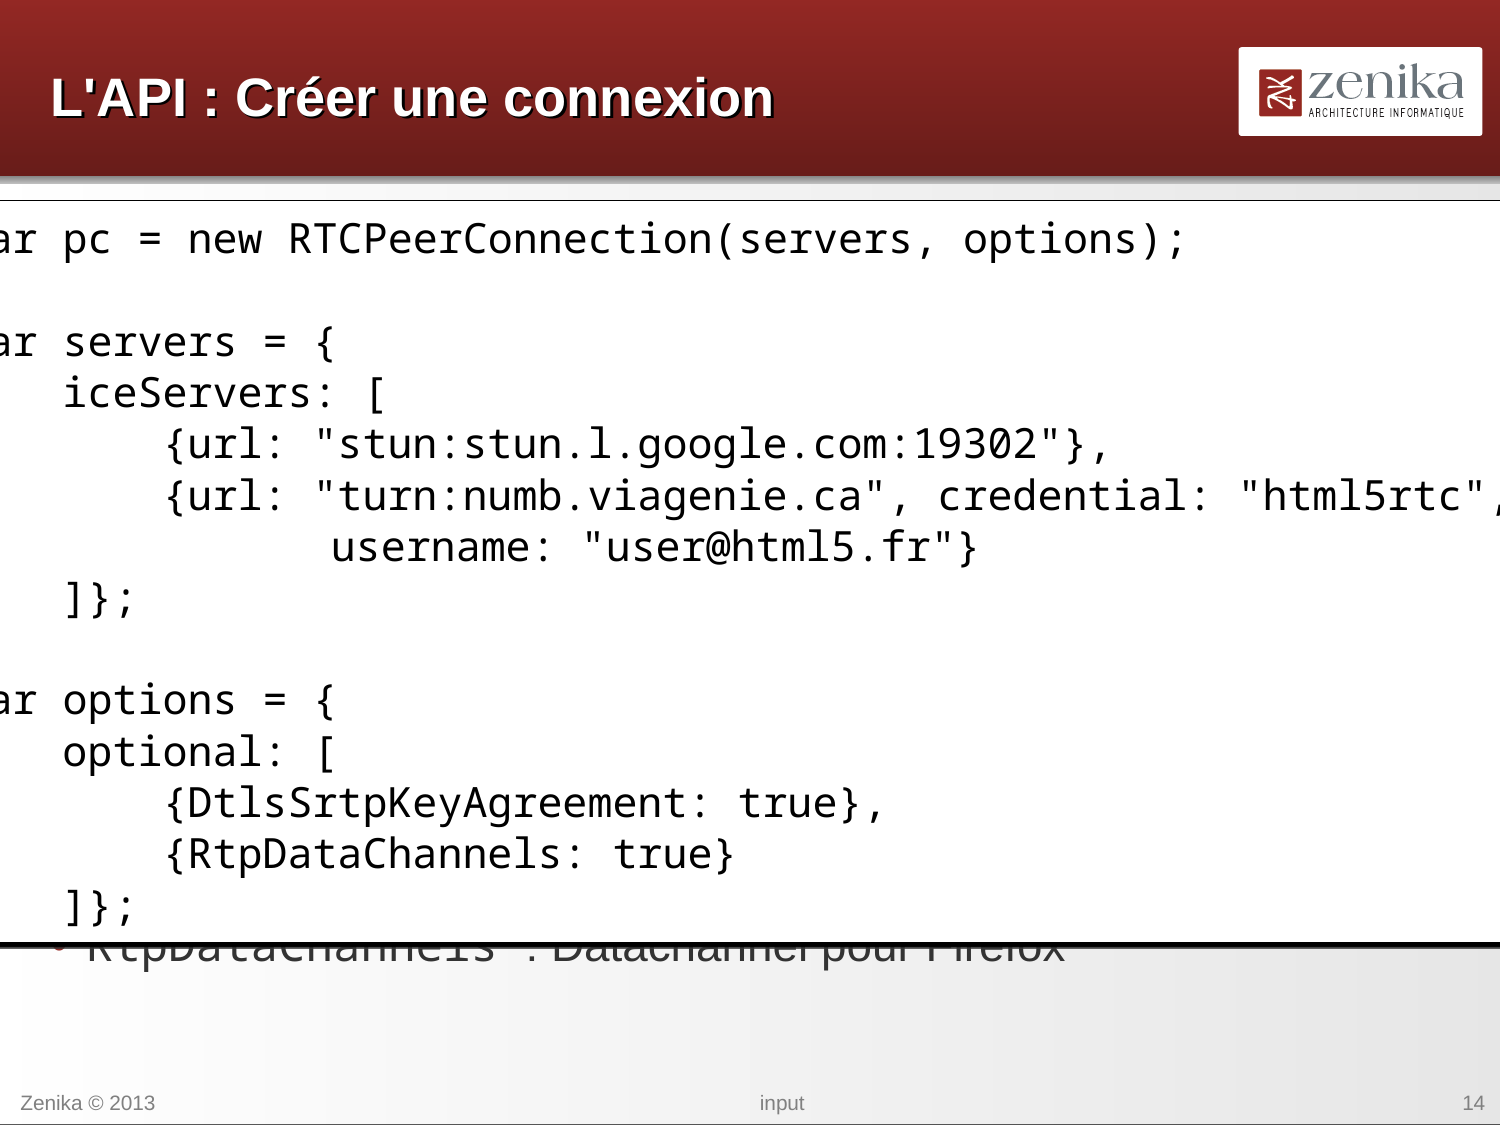

# L'API : Créer une connexion
var pc = new RTCPeerConnection(servers, options);
var servers = {
 iceServers: [
 {url: "stun:stun.l.google.com:19302"},
 {url: "turn:numb.viagenie.ca", credential: "html5rtc",
					username: "user@html5.fr"}
 ]};
var options = {
 optional: [
 {DtlsSrtpKeyAgreement: true},
 {RtpDataChannels: true}
 ]};
DtlsSrtpKeyAgreement : interopérabilité Chrome / Firefox
RtpDataChannels : Datachannel pour Firefox